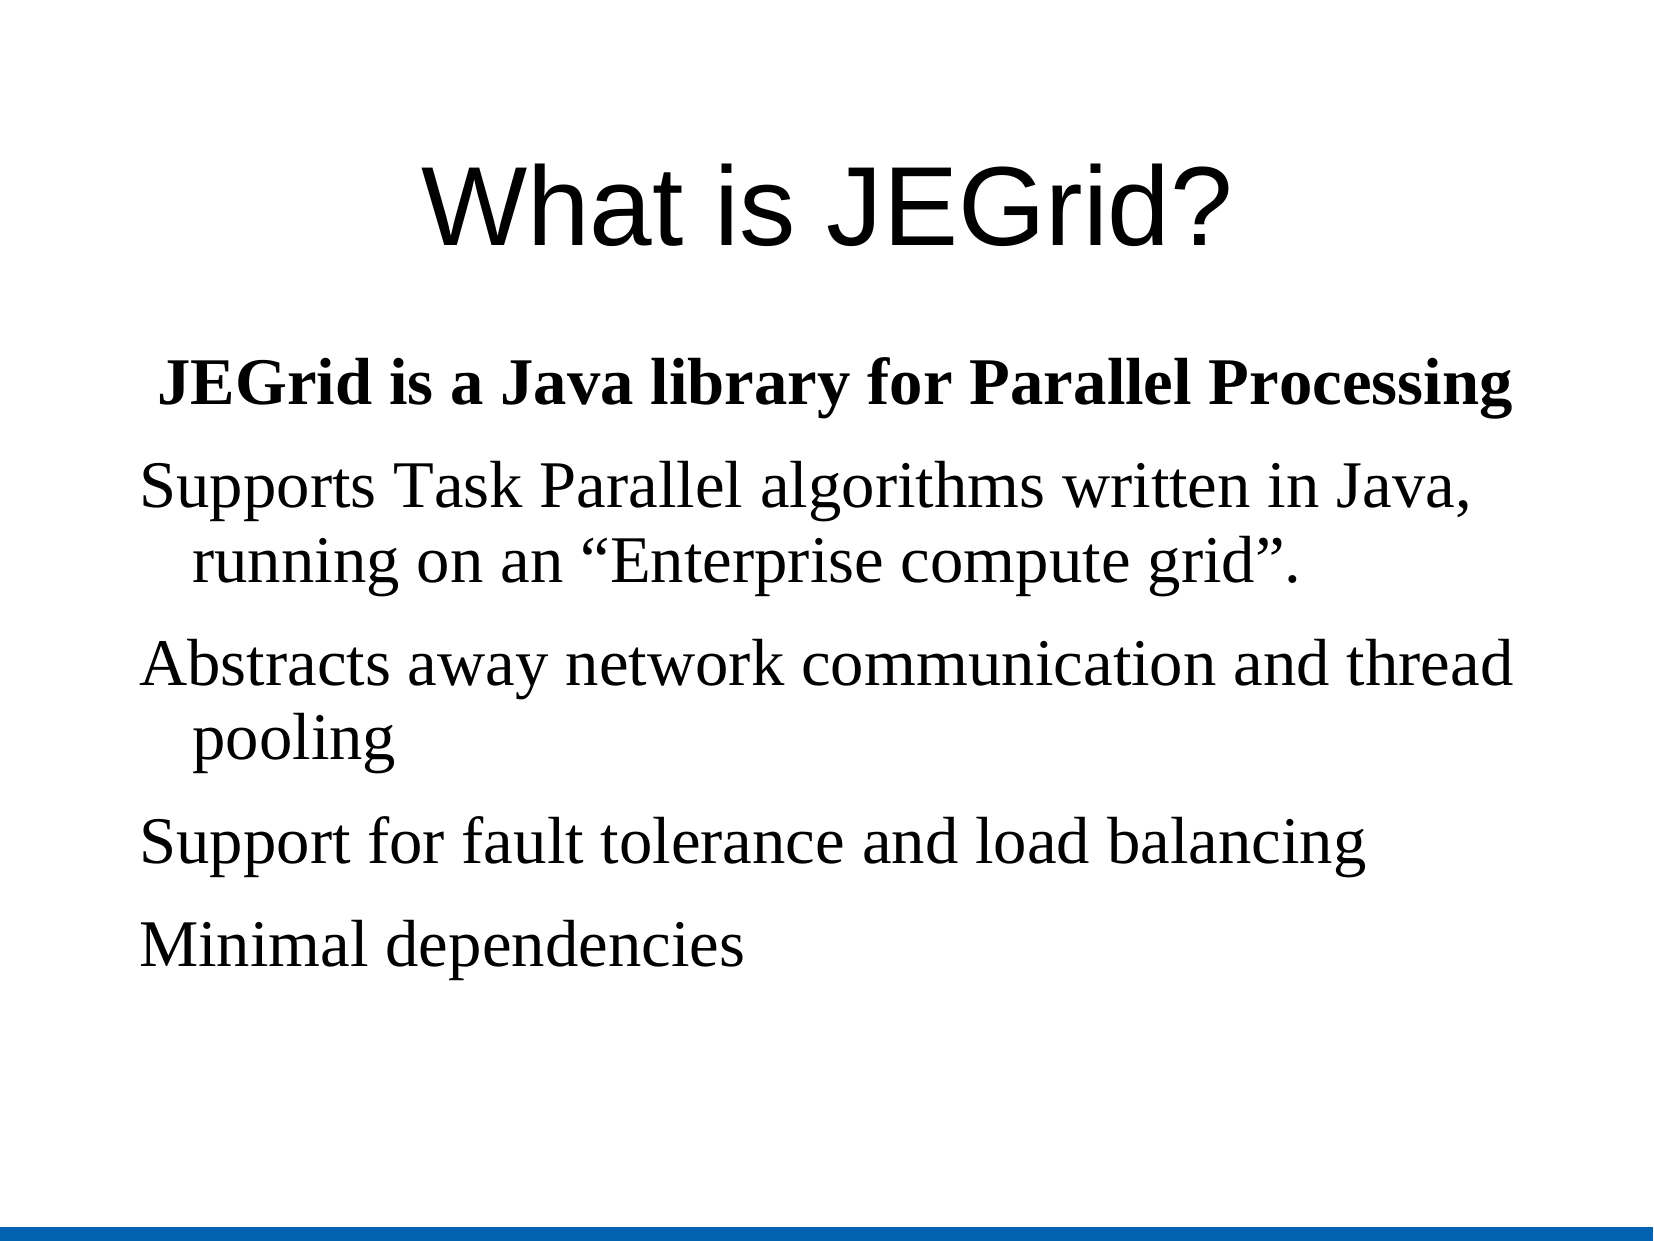

# What is JEGrid?
JEGrid is a Java library for Parallel Processing
Supports Task Parallel algorithms written in Java, running on an “Enterprise compute grid”.
Abstracts away network communication and thread pooling
Support for fault tolerance and load balancing
Minimal dependencies